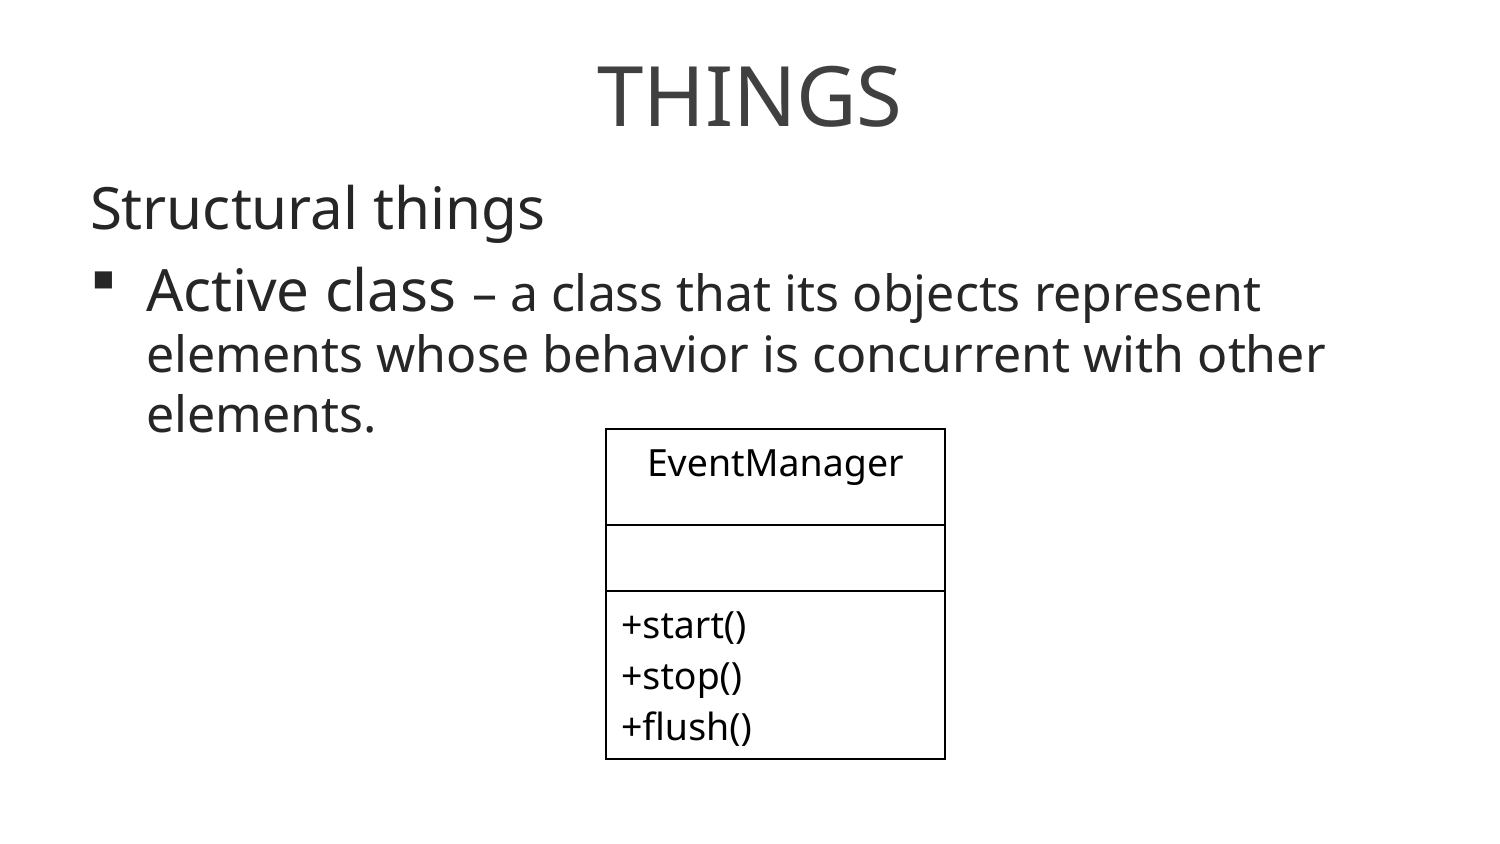

# THINGS
Structural things
Active class – a class that its objects represent elements whose behavior is concurrent with other elements.
| EventManager |
| --- |
| |
| +start() +stop() +flush() |